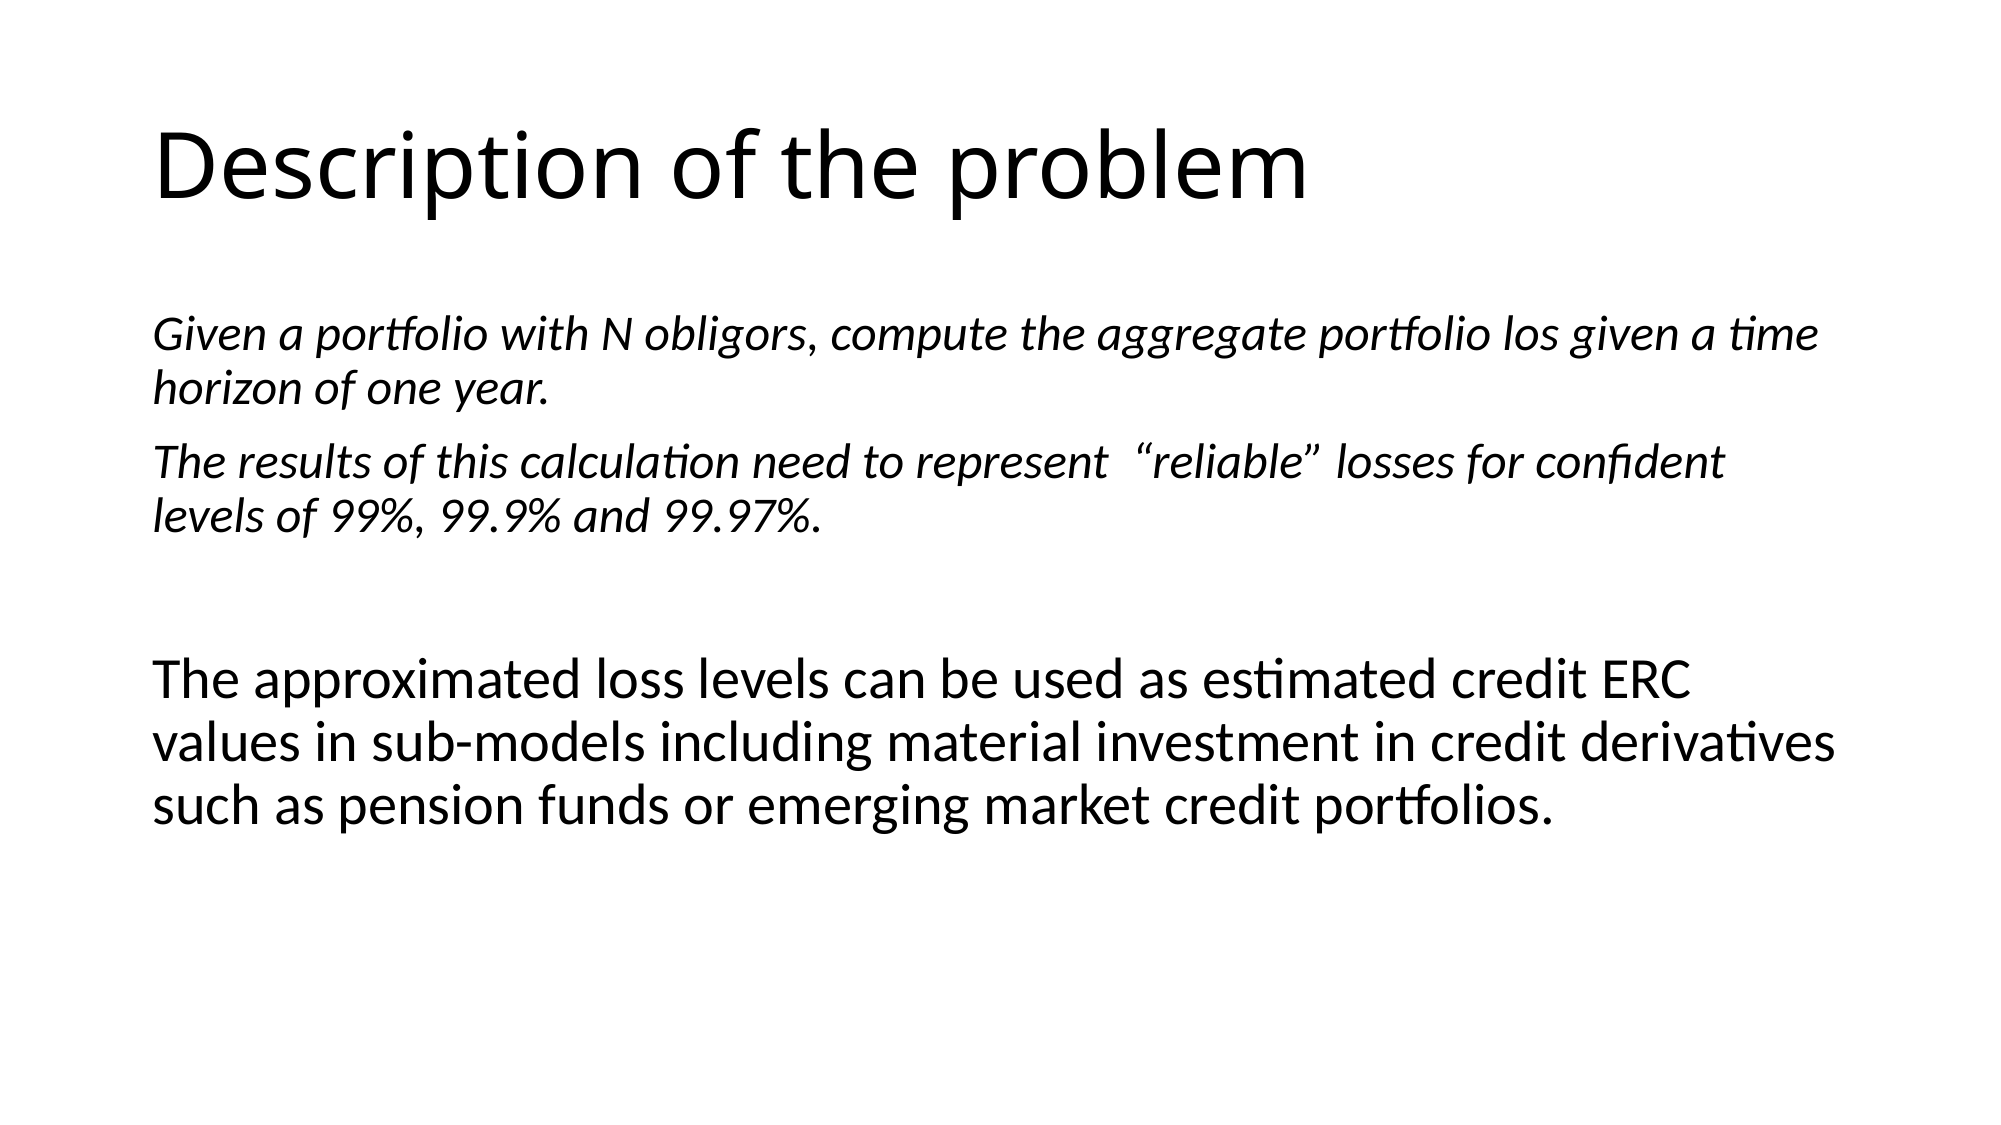

# Description of the problem
Given a portfolio with N obligors, compute the aggregate portfolio los given a time horizon of one year.
The results of this calculation need to represent “reliable” losses for confident levels of 99%, 99.9% and 99.97%.
The approximated loss levels can be used as estimated credit ERC values in sub-models including material investment in credit derivatives such as pension funds or emerging market credit portfolios.